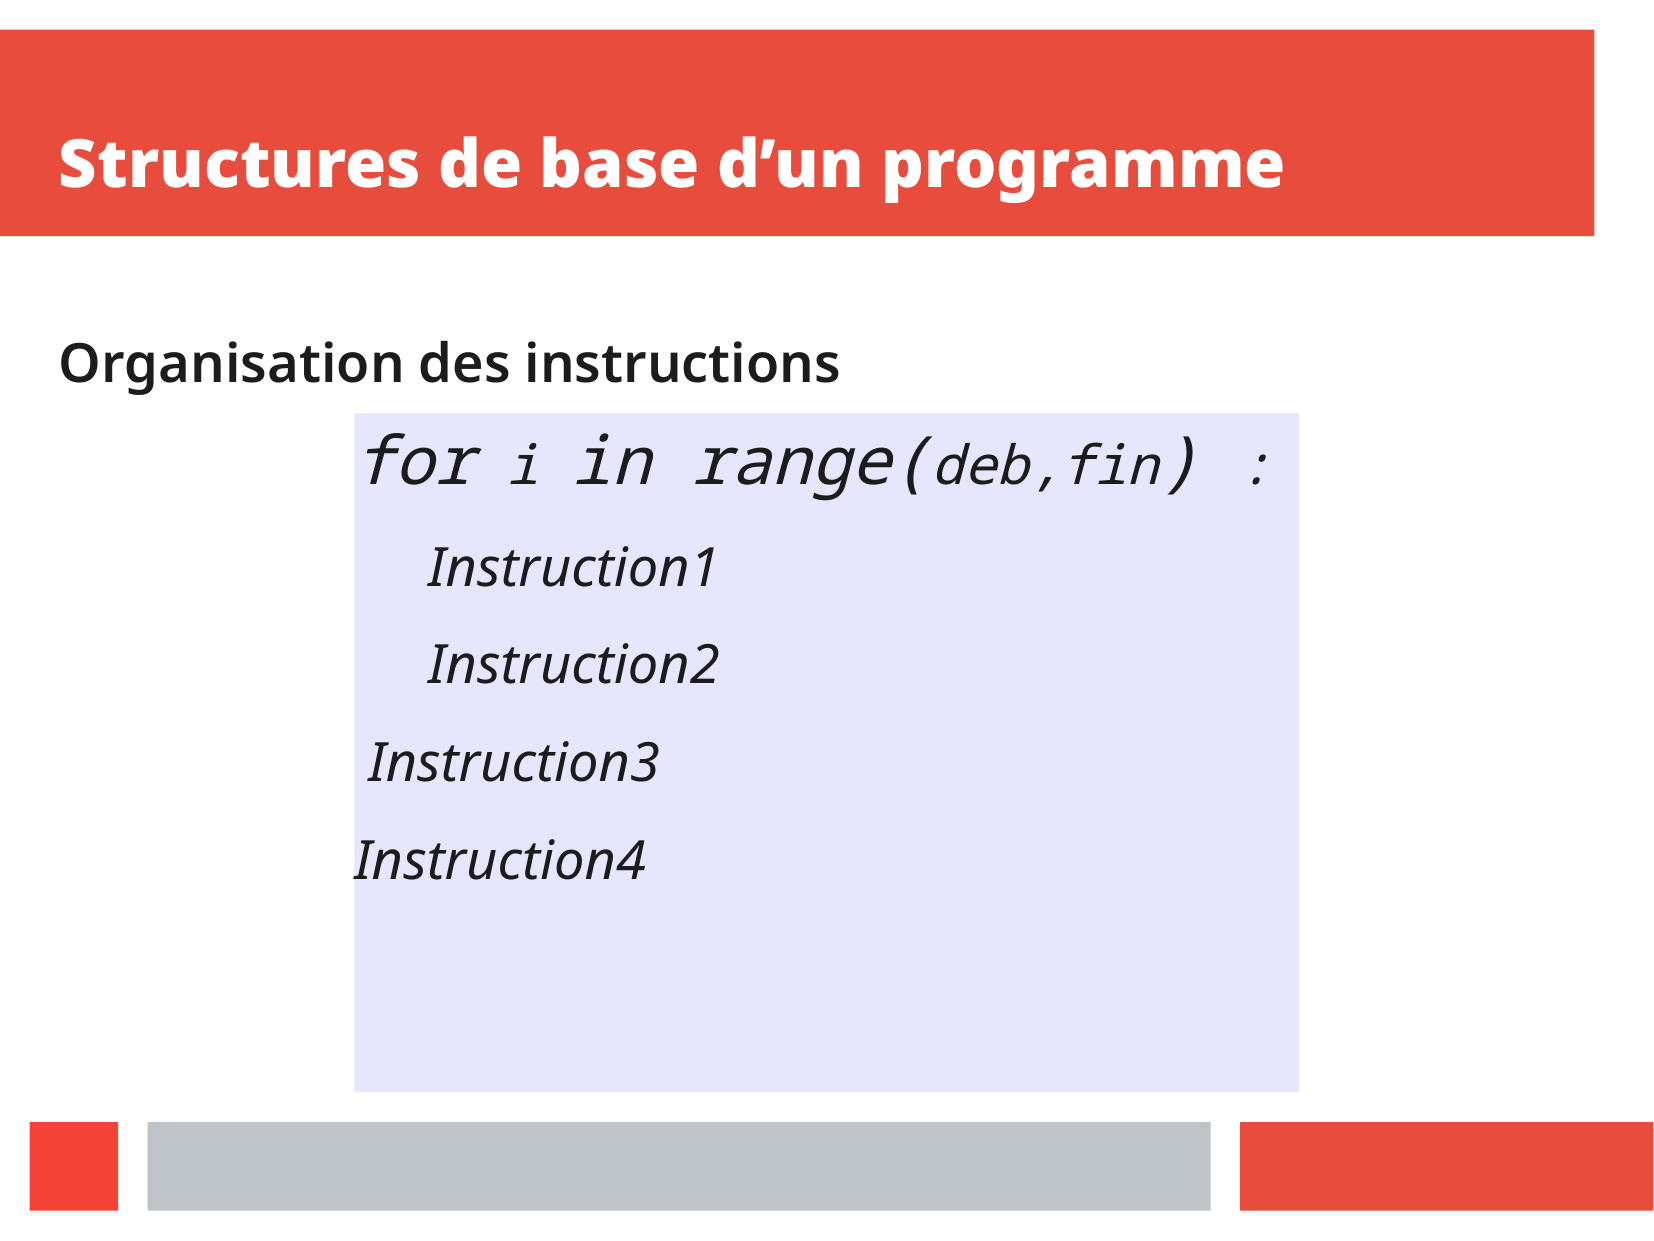

# Structures de base d’un programme
Organisation des instructions
for i in range(deb,fin) :
 	Instruction1
 	Instruction2
 Instruction3
Instruction4